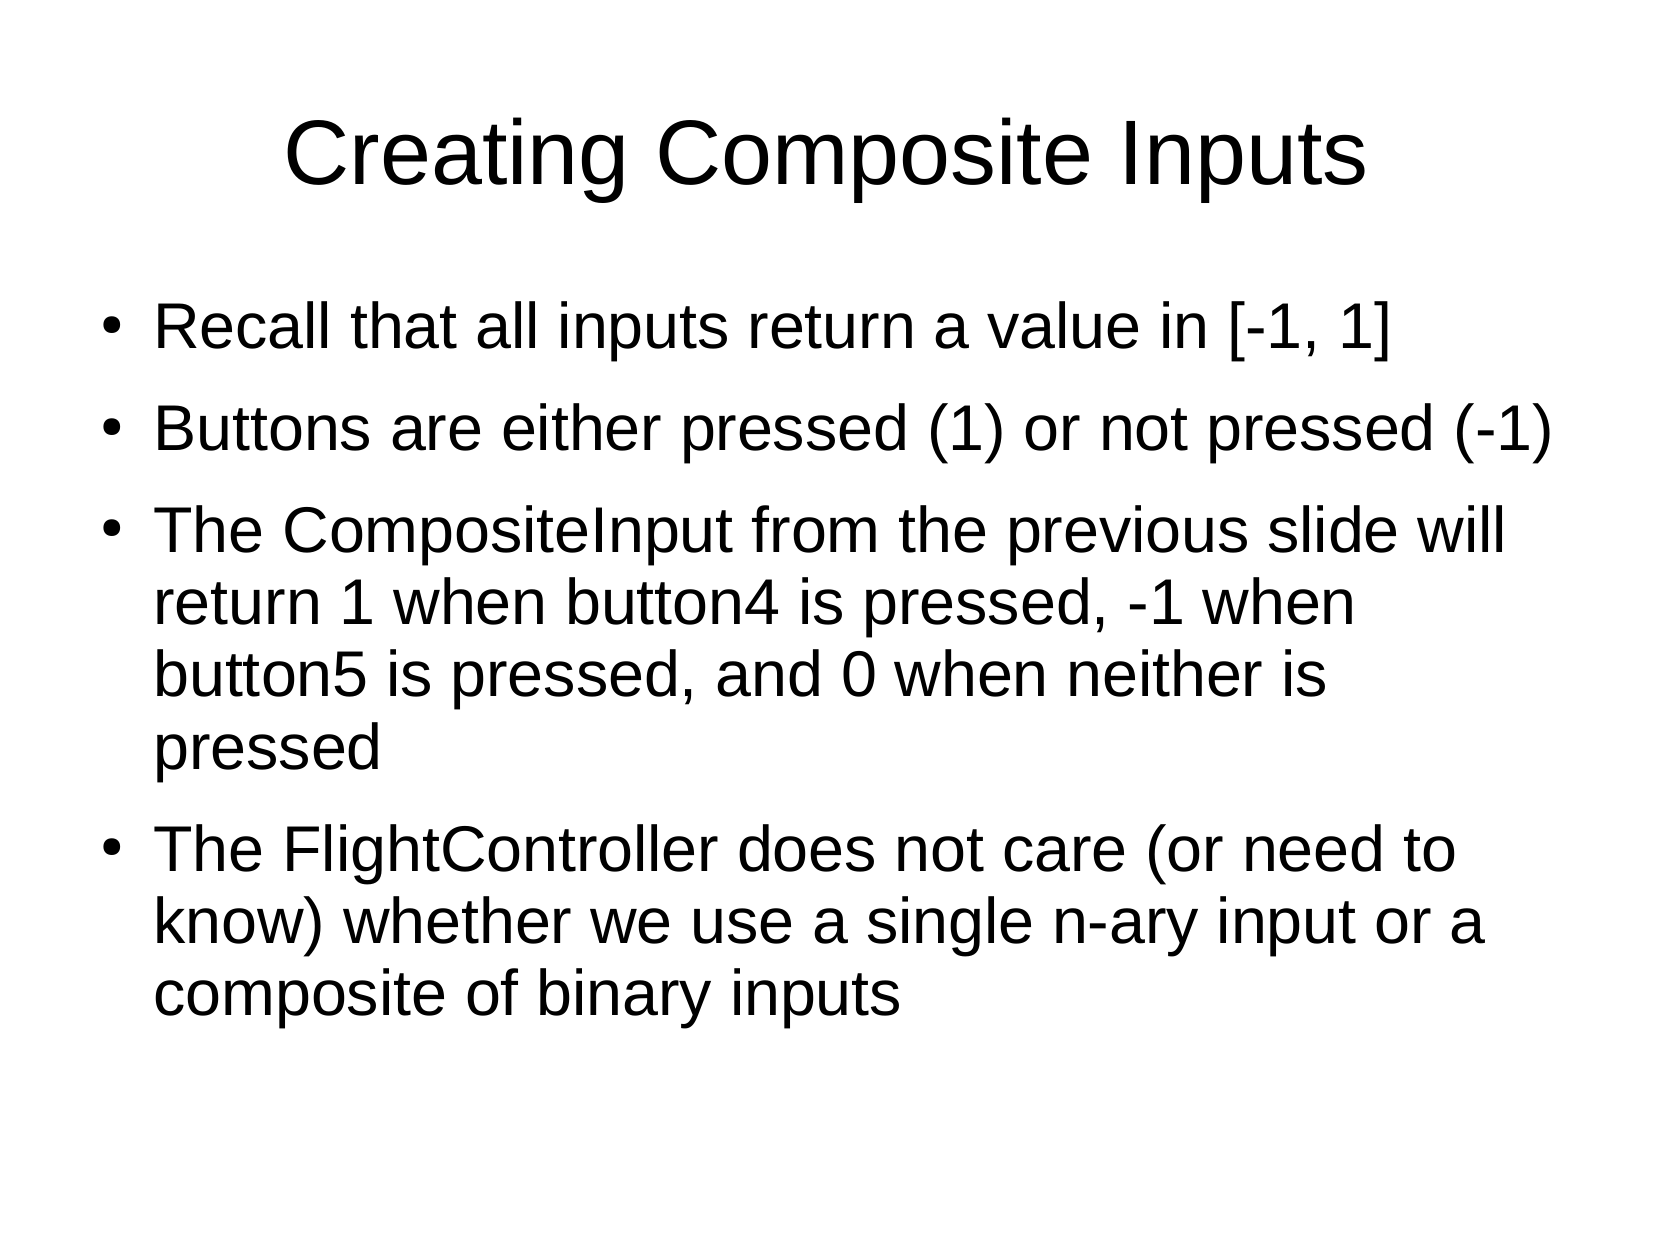

# Creating Composite Inputs
Recall that all inputs return a value in [-1, 1]
Buttons are either pressed (1) or not pressed (-1)
The CompositeInput from the previous slide will return 1 when button4 is pressed, -1 when button5 is pressed, and 0 when neither is pressed
The FlightController does not care (or need to know) whether we use a single n-ary input or a composite of binary inputs